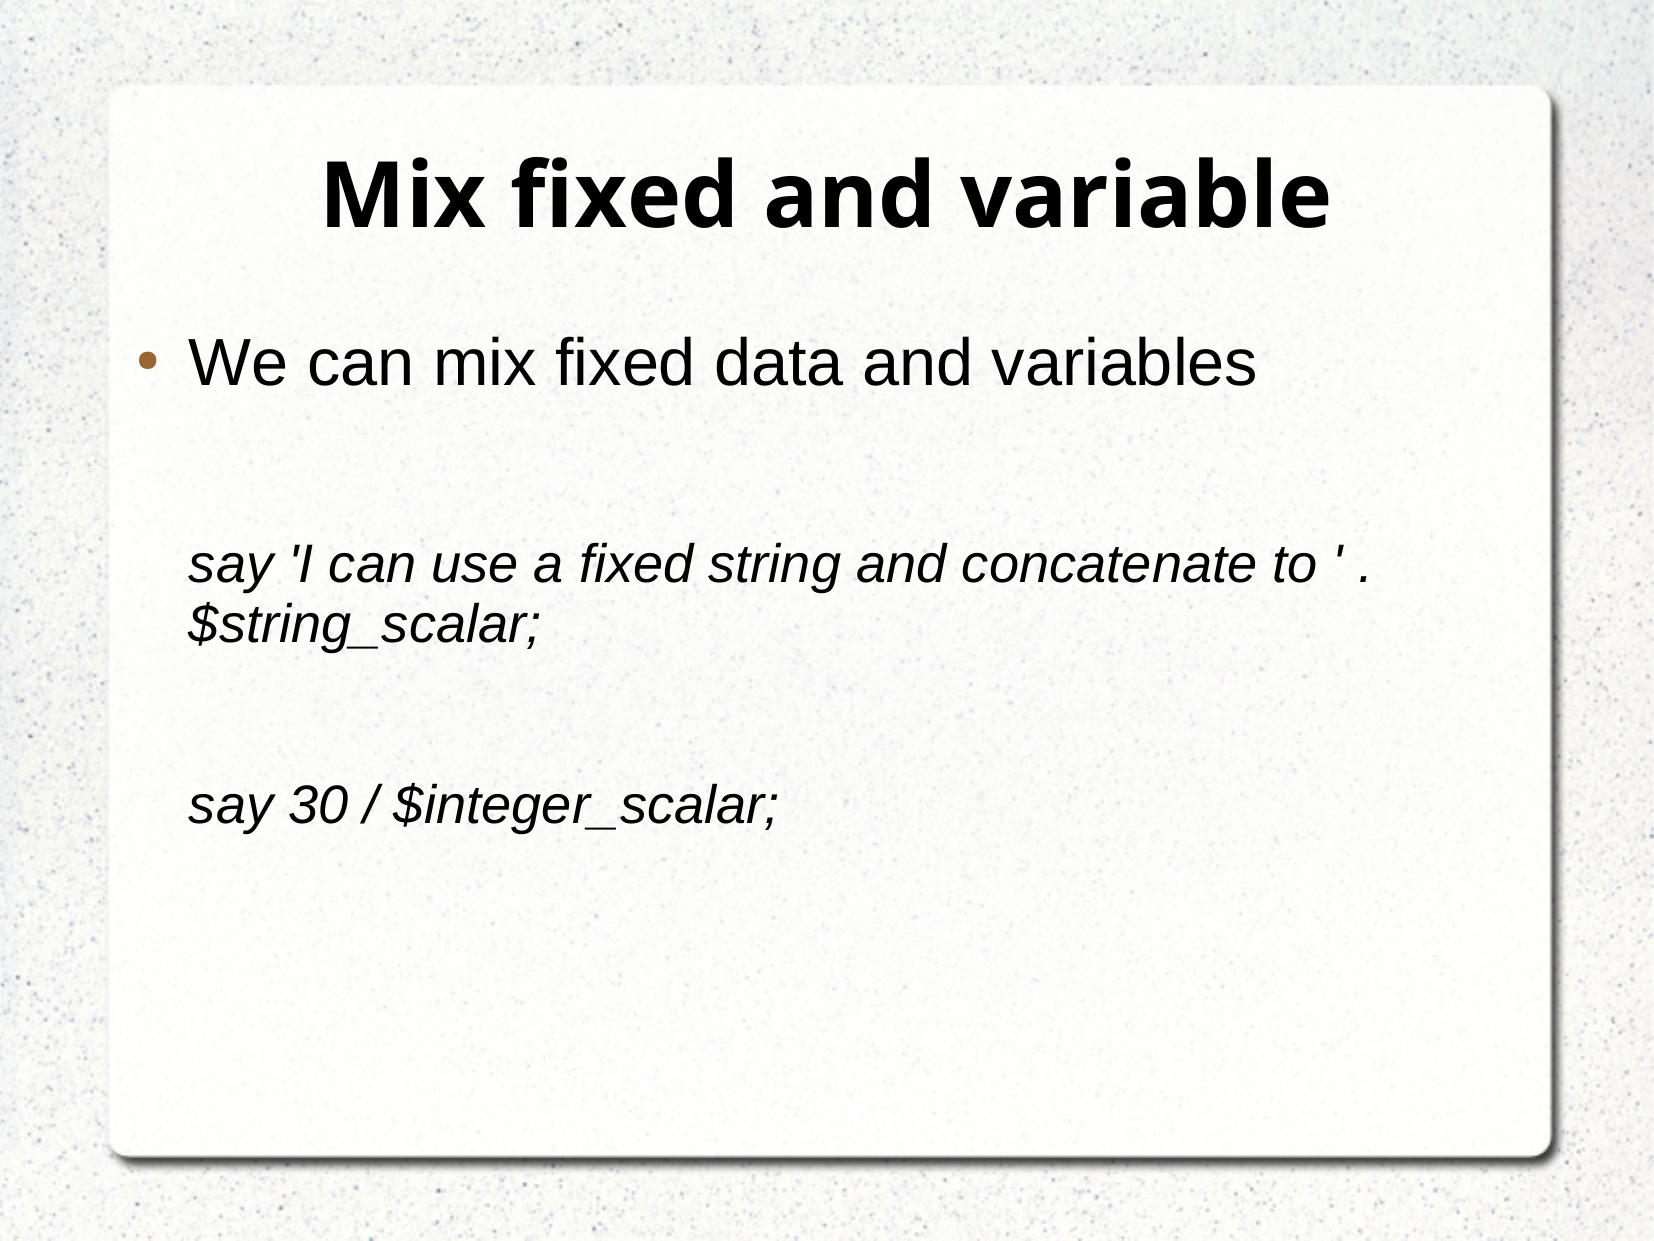

# Mix fixed and variable
We can mix fixed data and variables
say 'I can use a fixed string and concatenate to ' . $string_scalar;
say 30 / $integer_scalar;